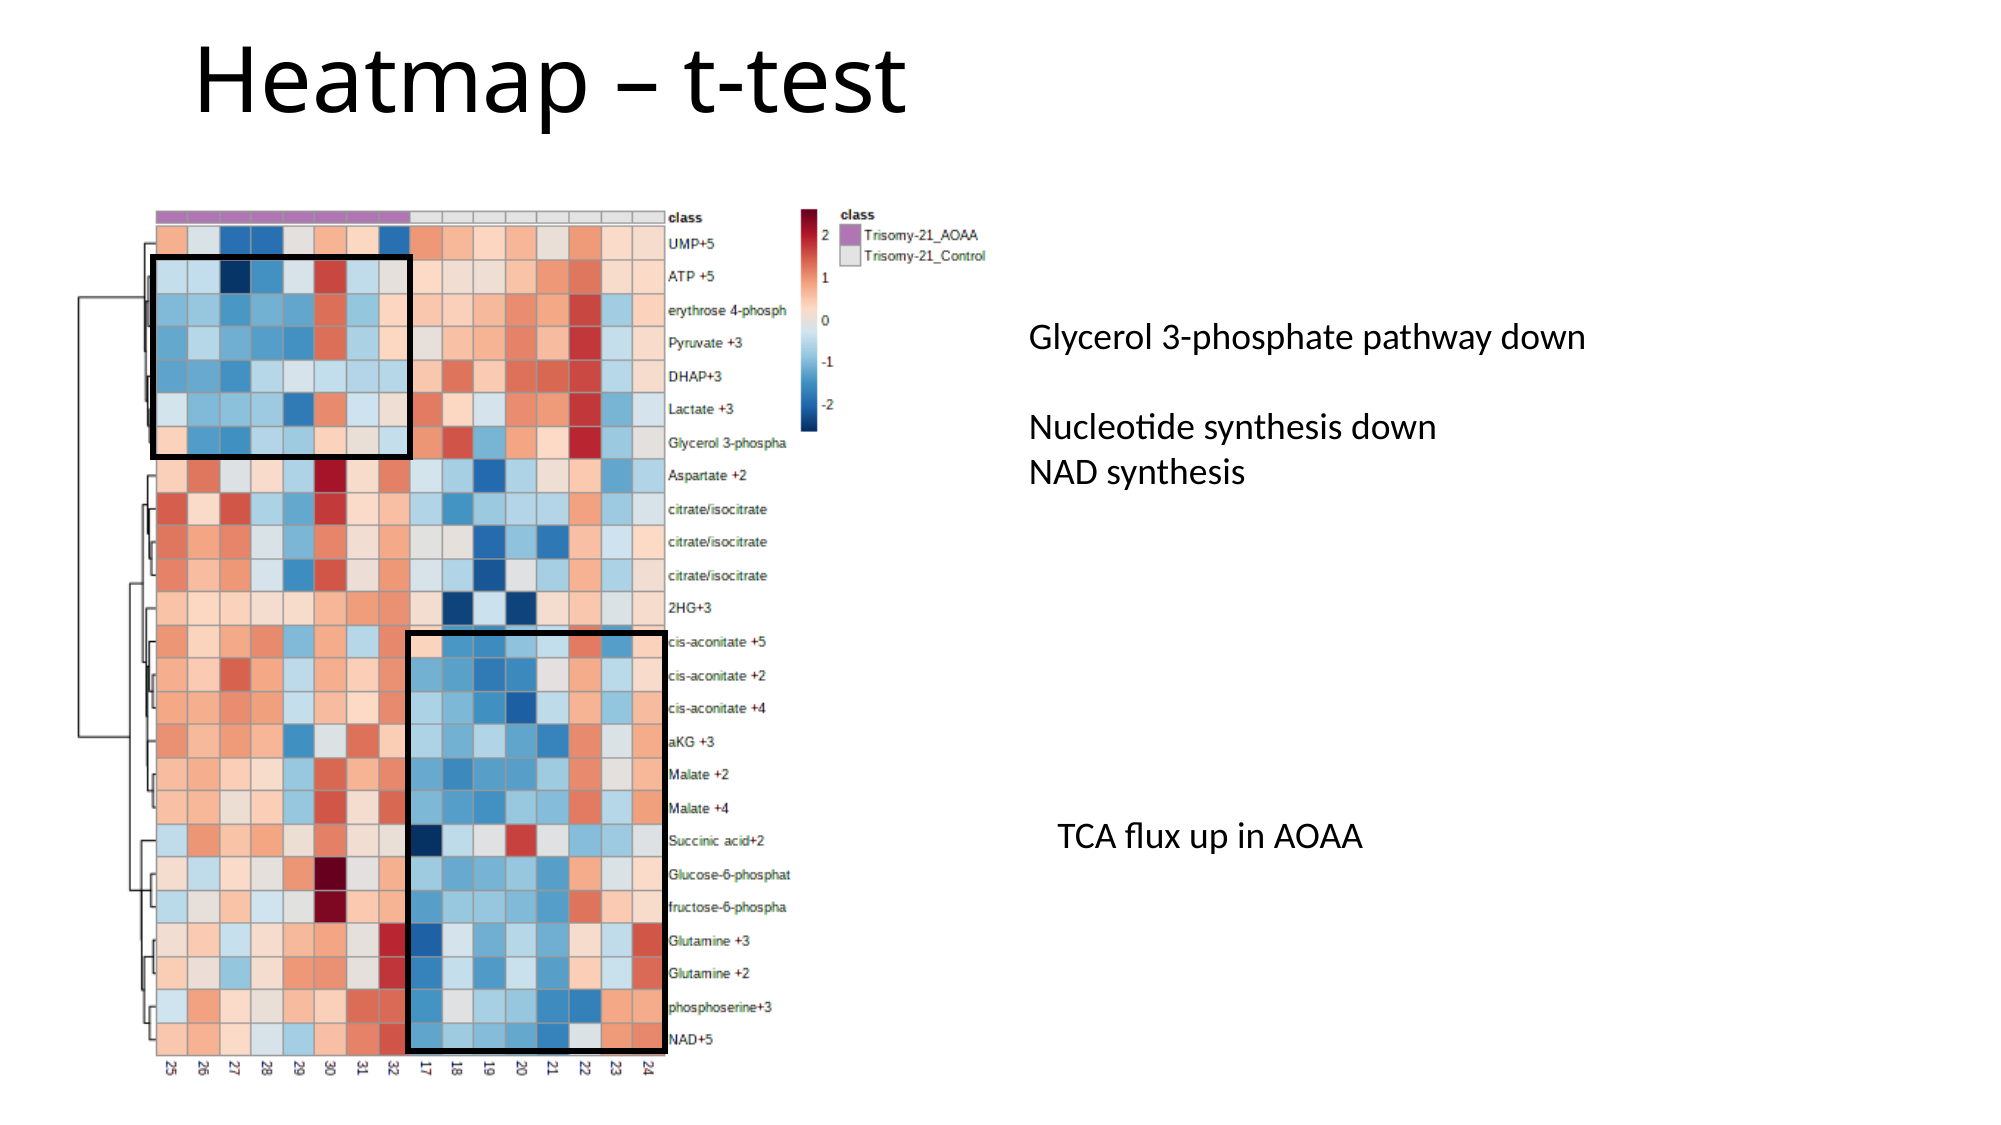

# Heatmap – t-test
Glycerol 3-phosphate pathway down
Nucleotide synthesis down
NAD synthesis
TCA flux up in AOAA